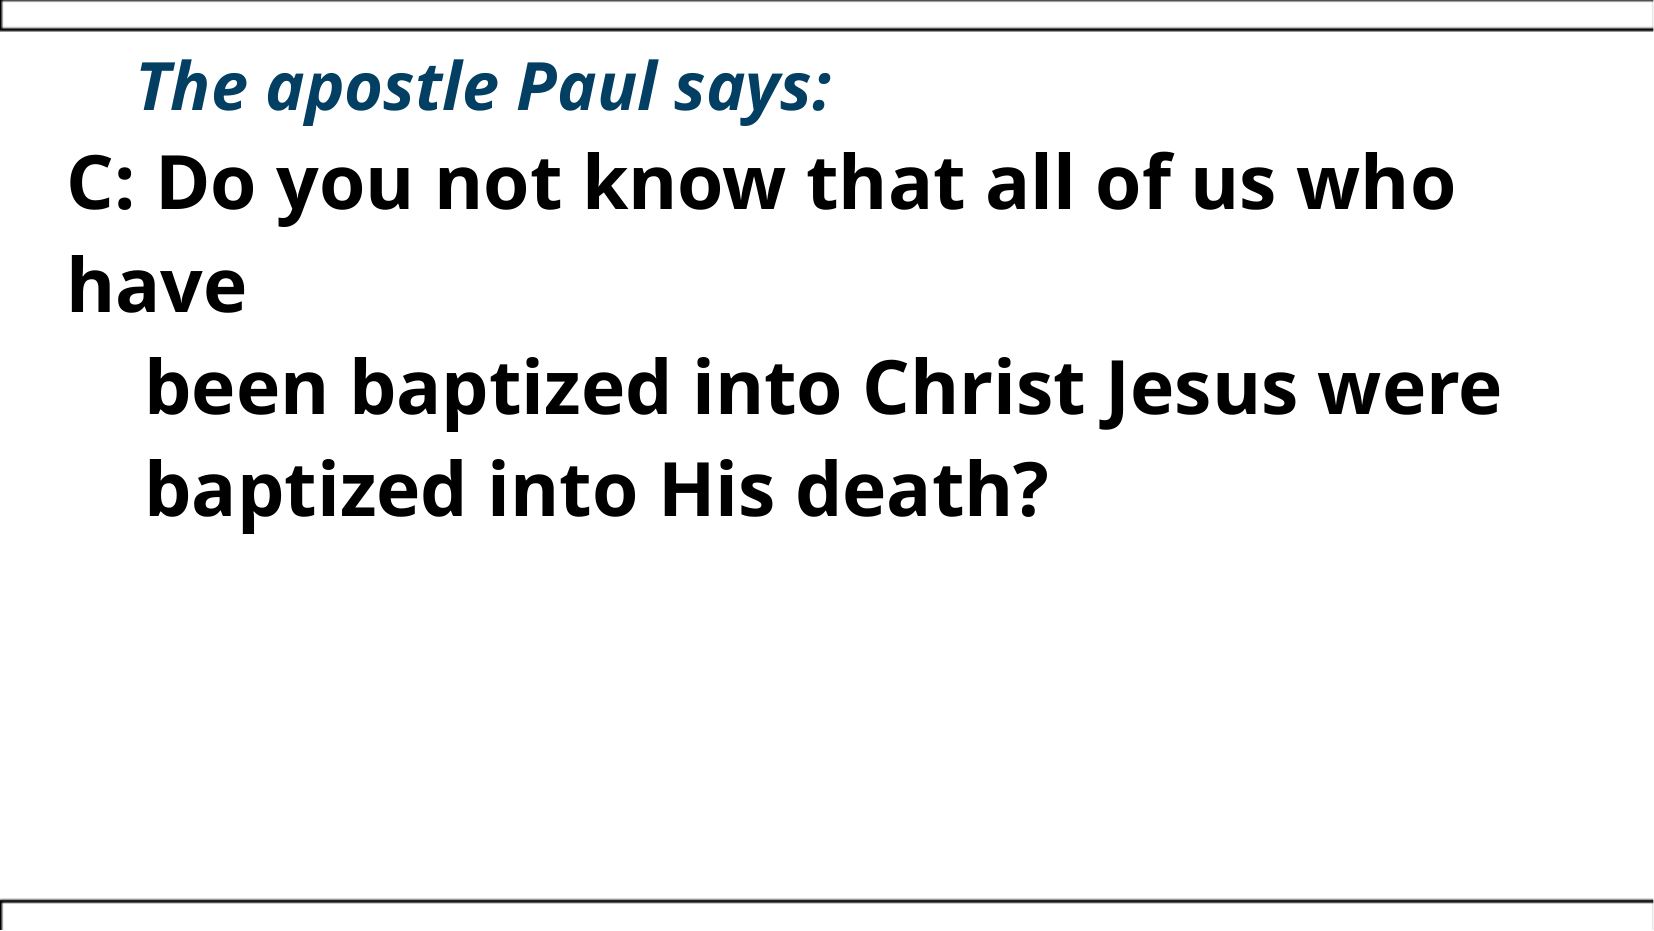

The apostle Paul says:
C: Do you not know that all of us who have
 been baptized into Christ Jesus were
 baptized into His death?